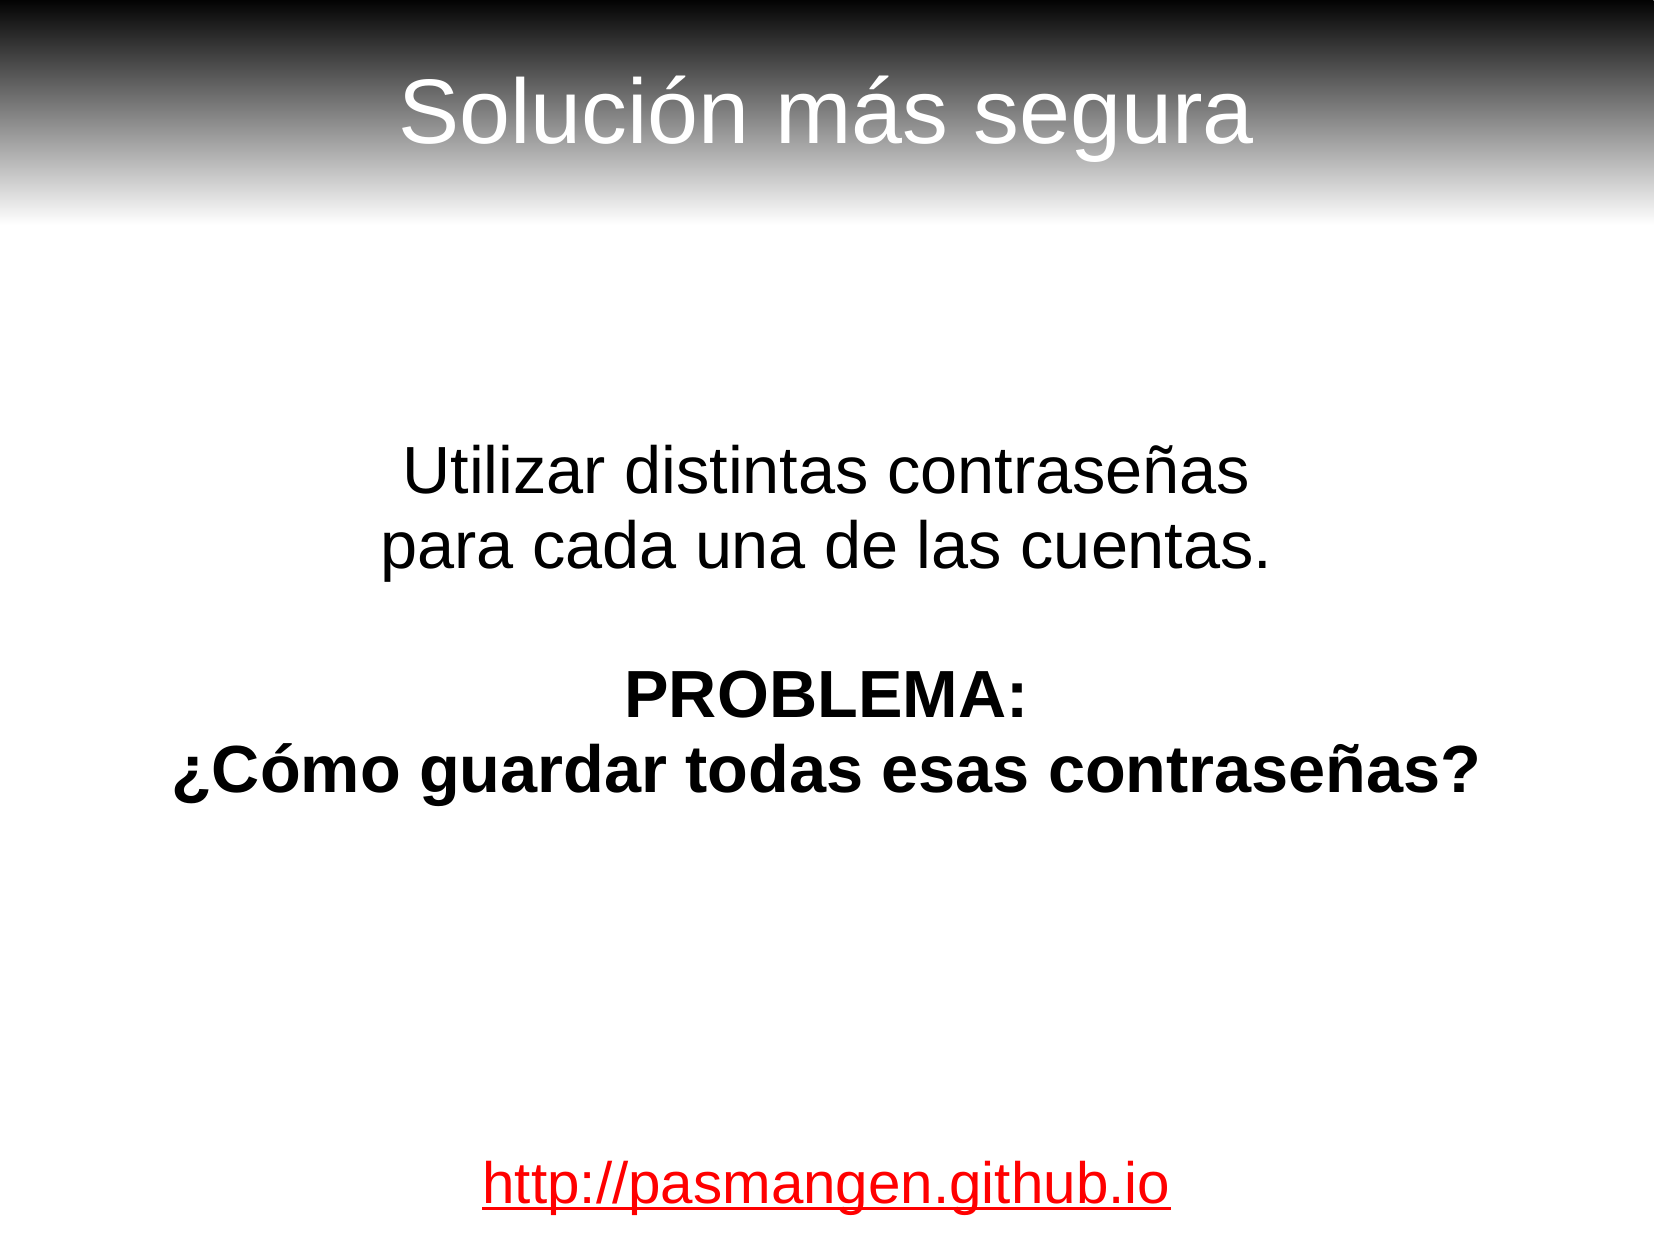

# Solución más segura
Utilizar distintas contraseñas
para cada una de las cuentas.
PROBLEMA:
¿Cómo guardar todas esas contraseñas?
http://pasmangen.github.io